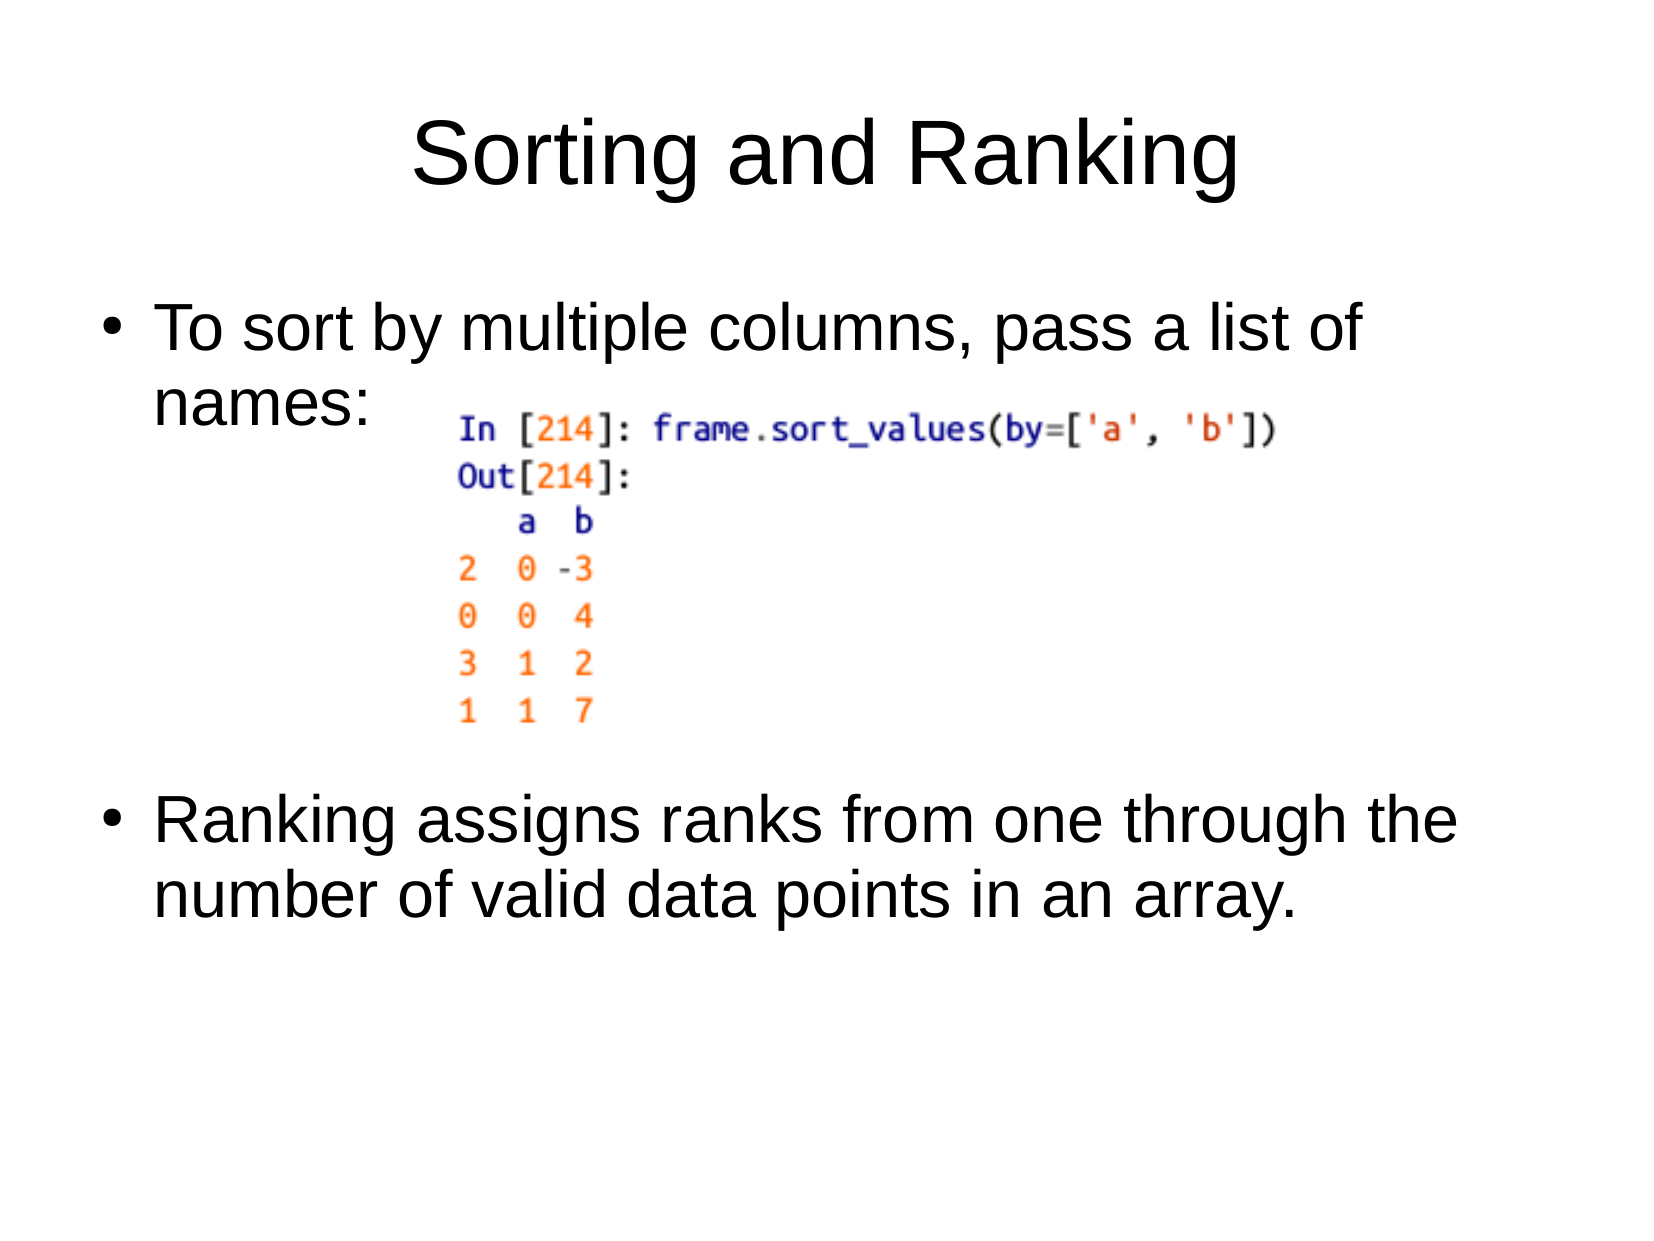

# Sorting and Ranking
To sort by multiple columns, pass a list of names:
Ranking assigns ranks from one through the number of valid data points in an array.